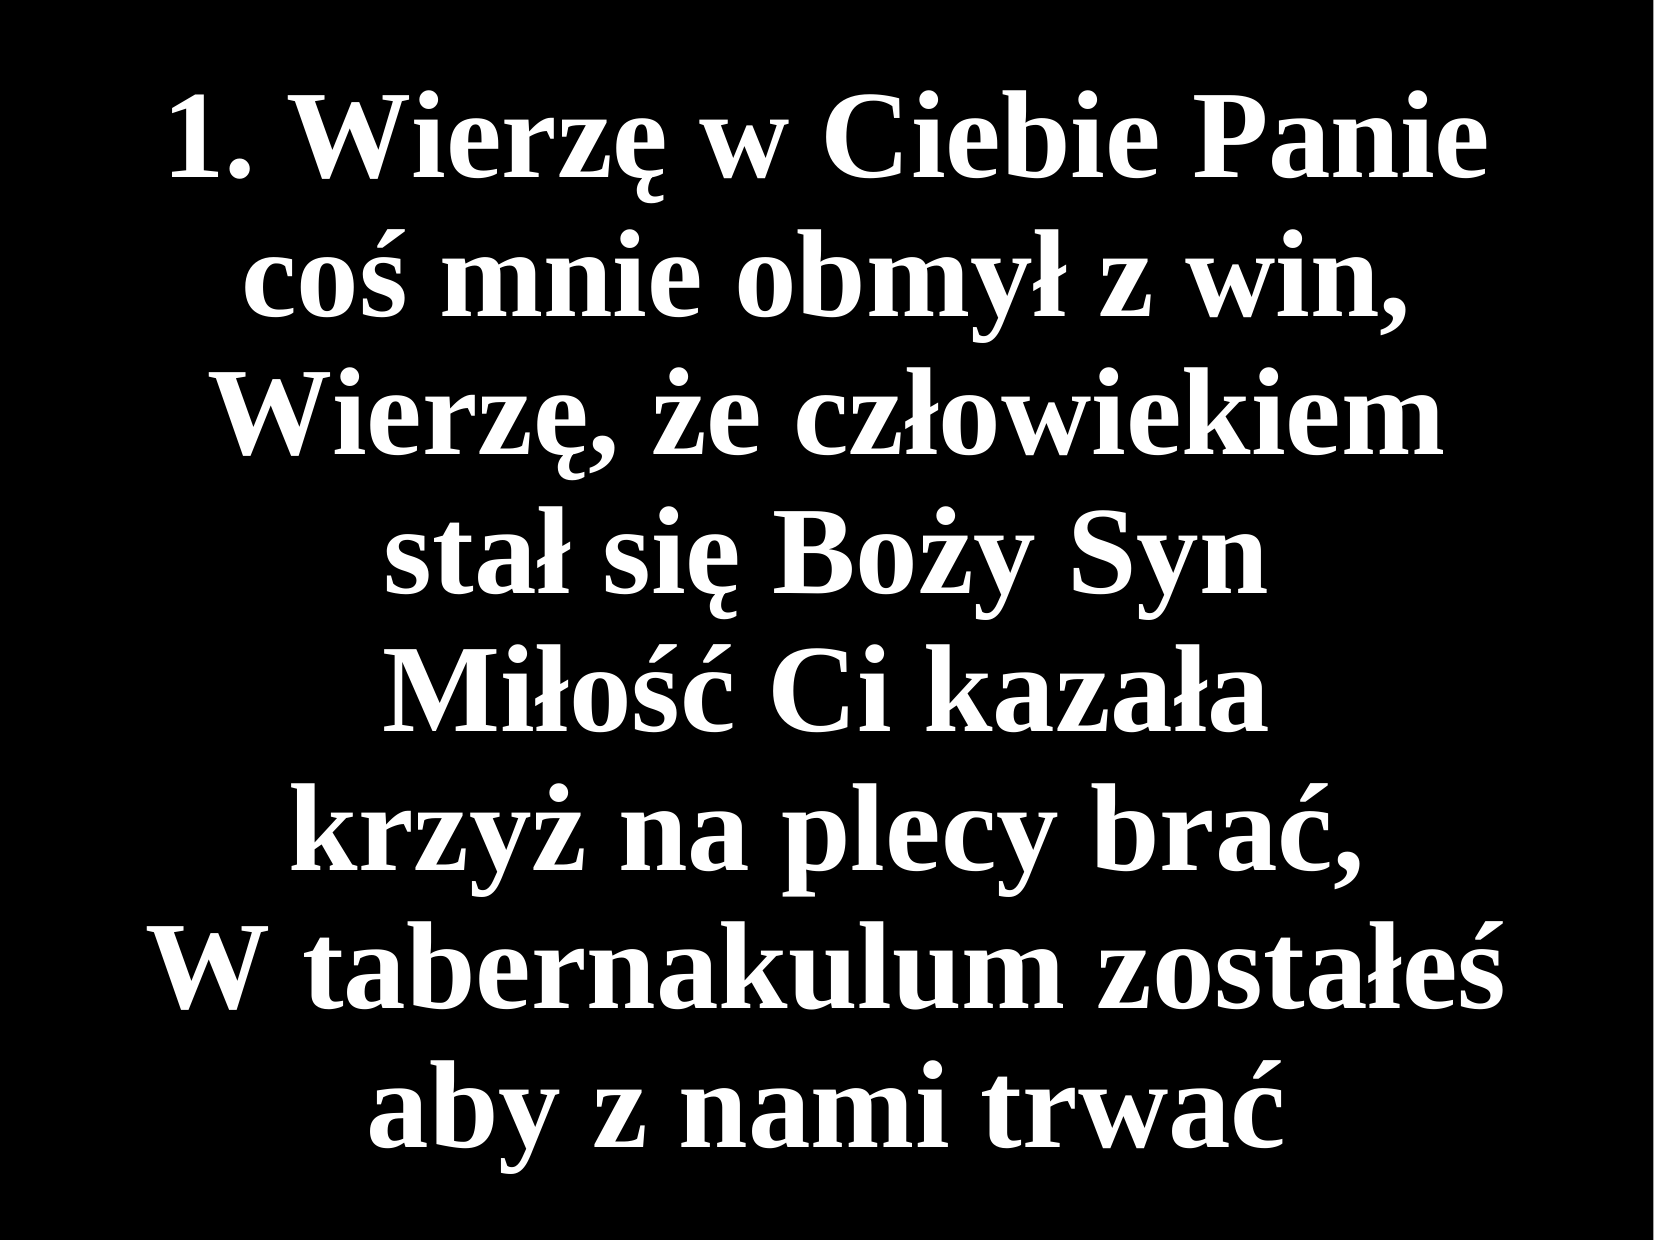

# 1. Wierzę w Ciebie Panie coś mnie obmył z win, Wierzę, że człowiekiem stał się Boży Syn Miłość Ci kazała krzyż na plecy brać, W tabernakulum zostałeś aby z nami trwać